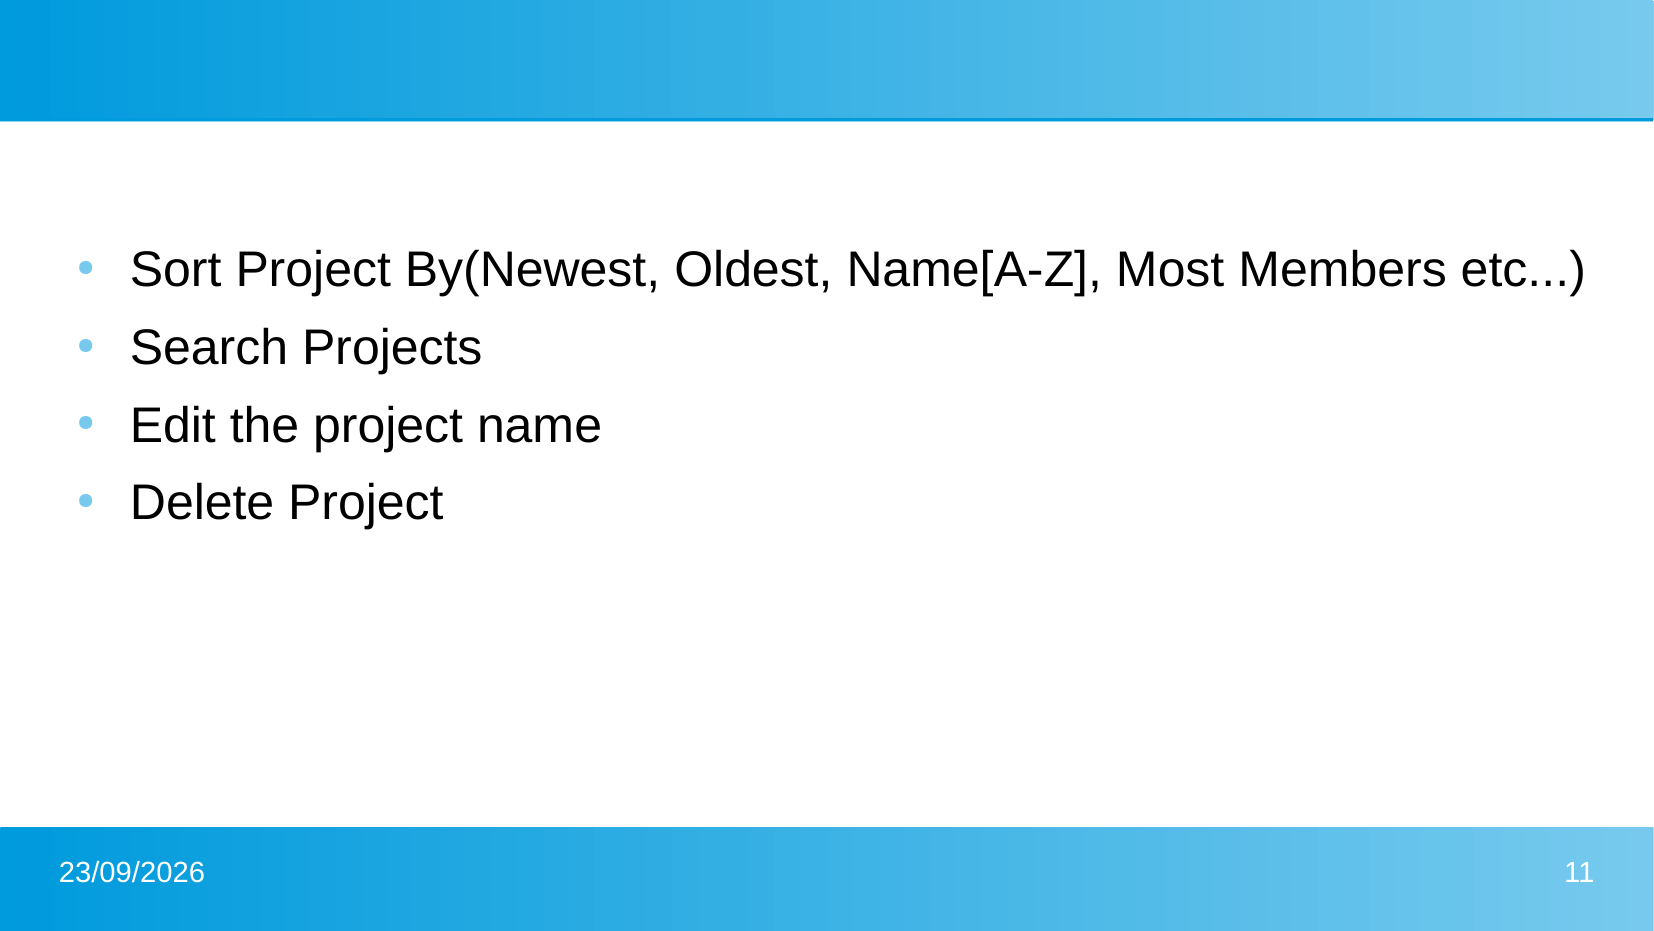

# Sort Project By(Newest, Oldest, Name[A-Z], Most Members etc...)
Search Projects
Edit the project name
Delete Project
11